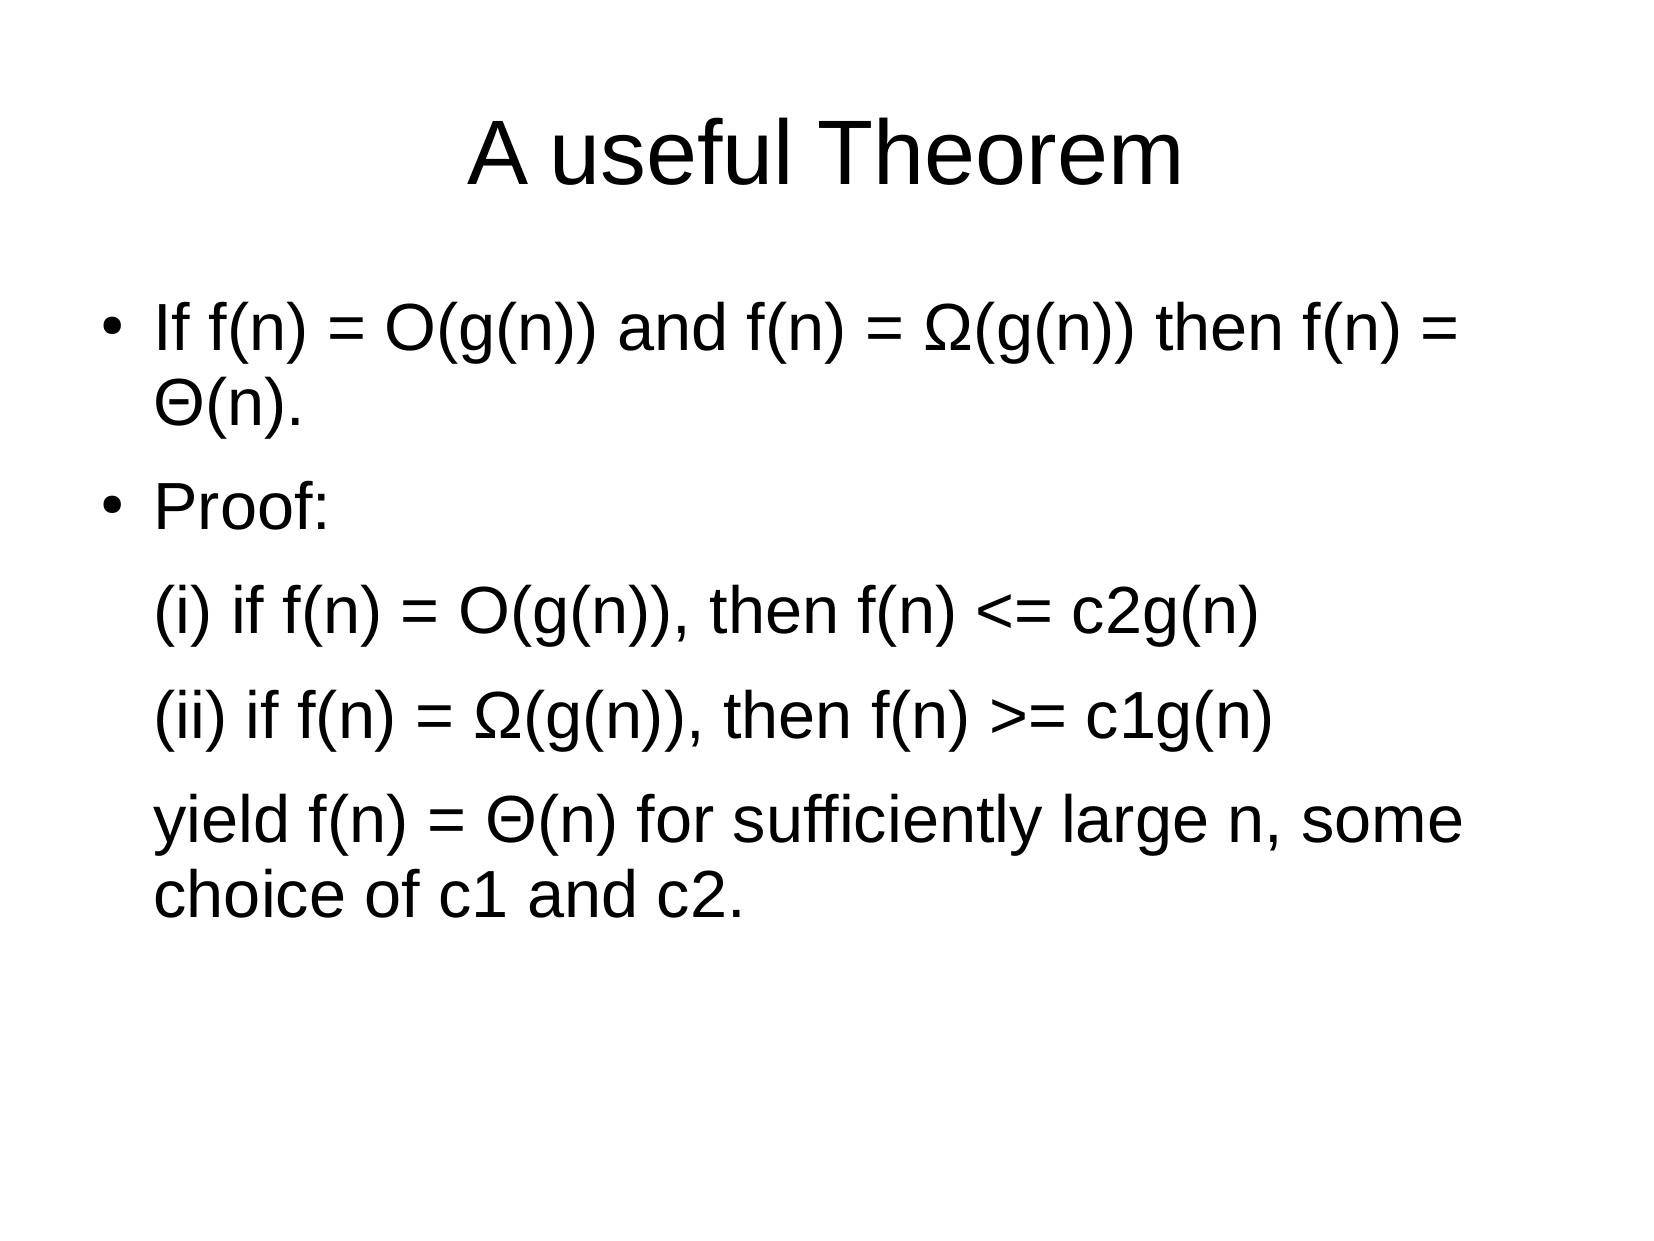

# A useful Theorem
If f(n) = O(g(n)) and f(n) = Ω(g(n)) then f(n) = Θ(n).
Proof:
(i) if f(n) = O(g(n)), then f(n) <= c2g(n)
(ii) if f(n) = Ω(g(n)), then f(n) >= c1g(n)
yield f(n) = Θ(n) for sufficiently large n, some choice of c1 and c2.